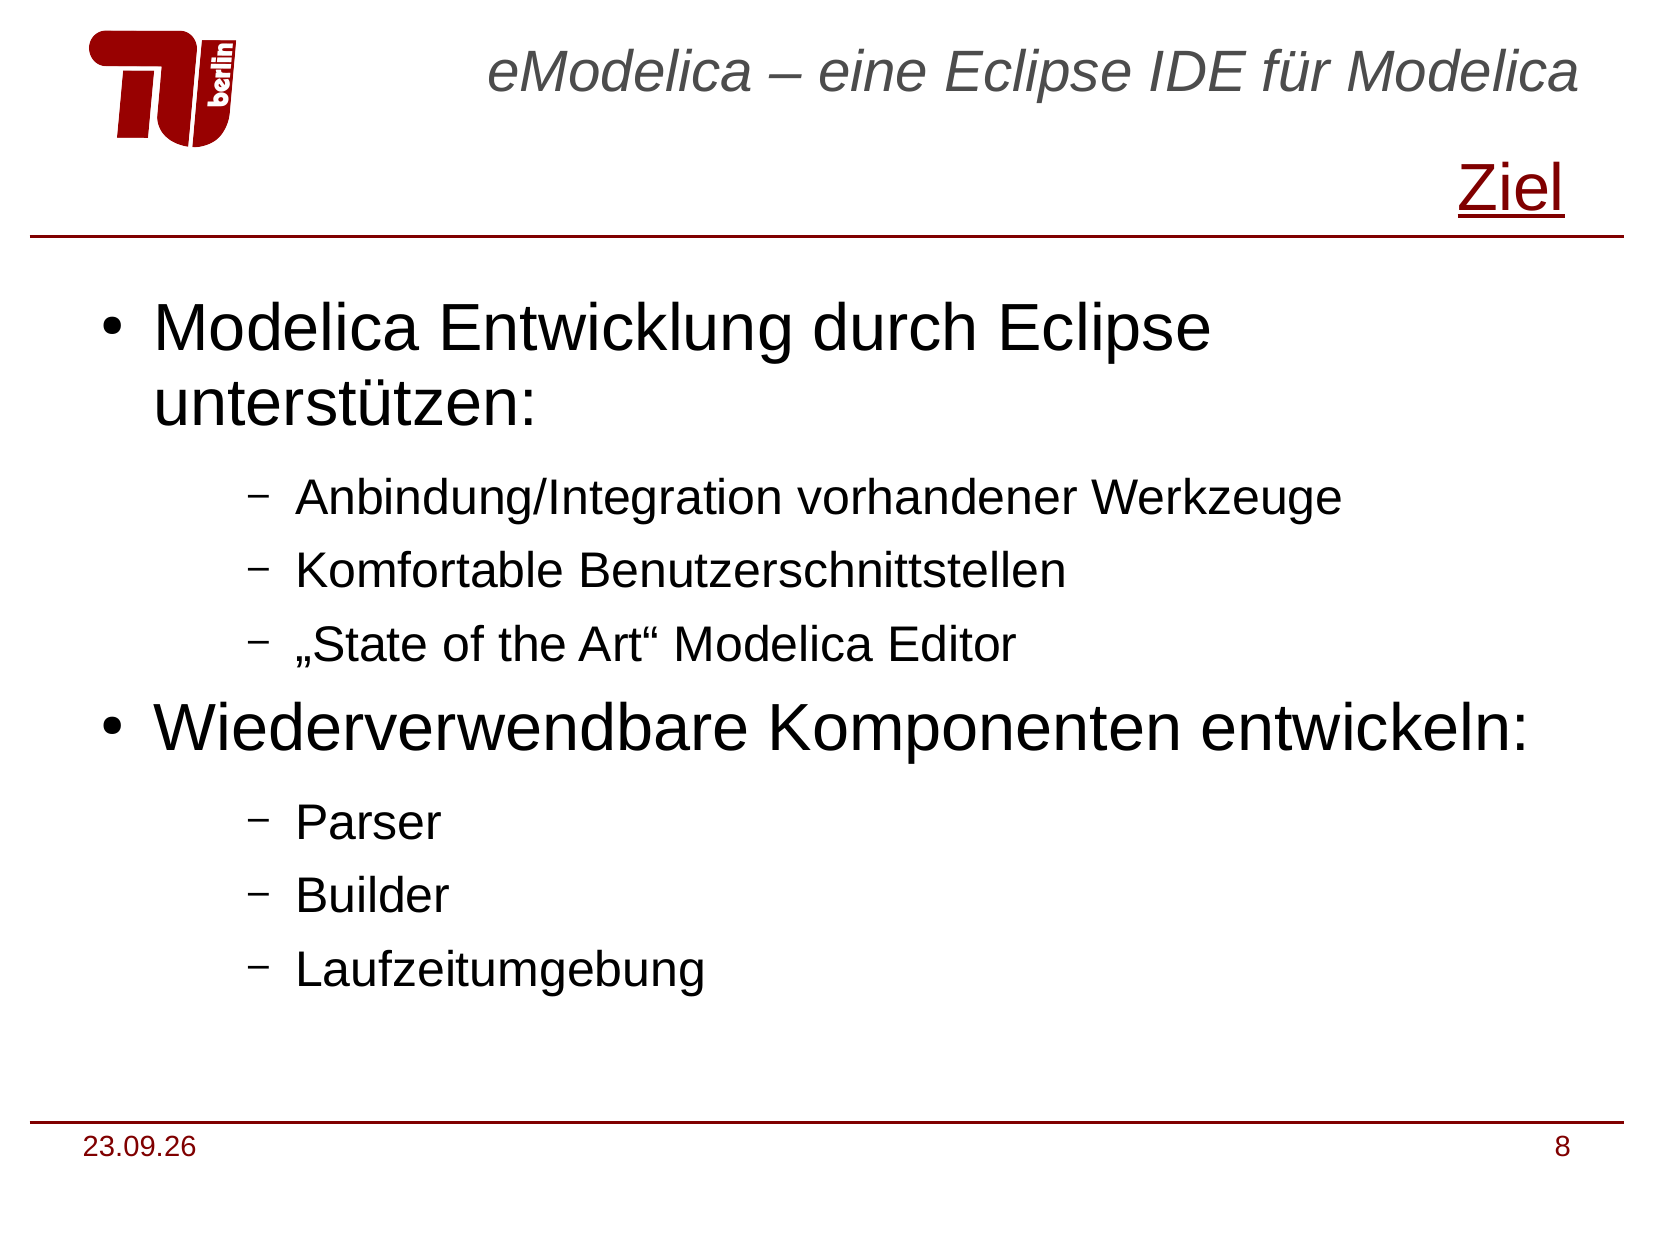

# Ziel
Modelica Entwicklung durch Eclipse unterstützen:
Anbindung/Integration vorhandener Werkzeuge
Komfortable Benutzerschnittstellen
„State of the Art“ Modelica Editor
Wiederverwendbare Komponenten entwickeln:
Parser
Builder
Laufzeitumgebung
Christoph Höger
8